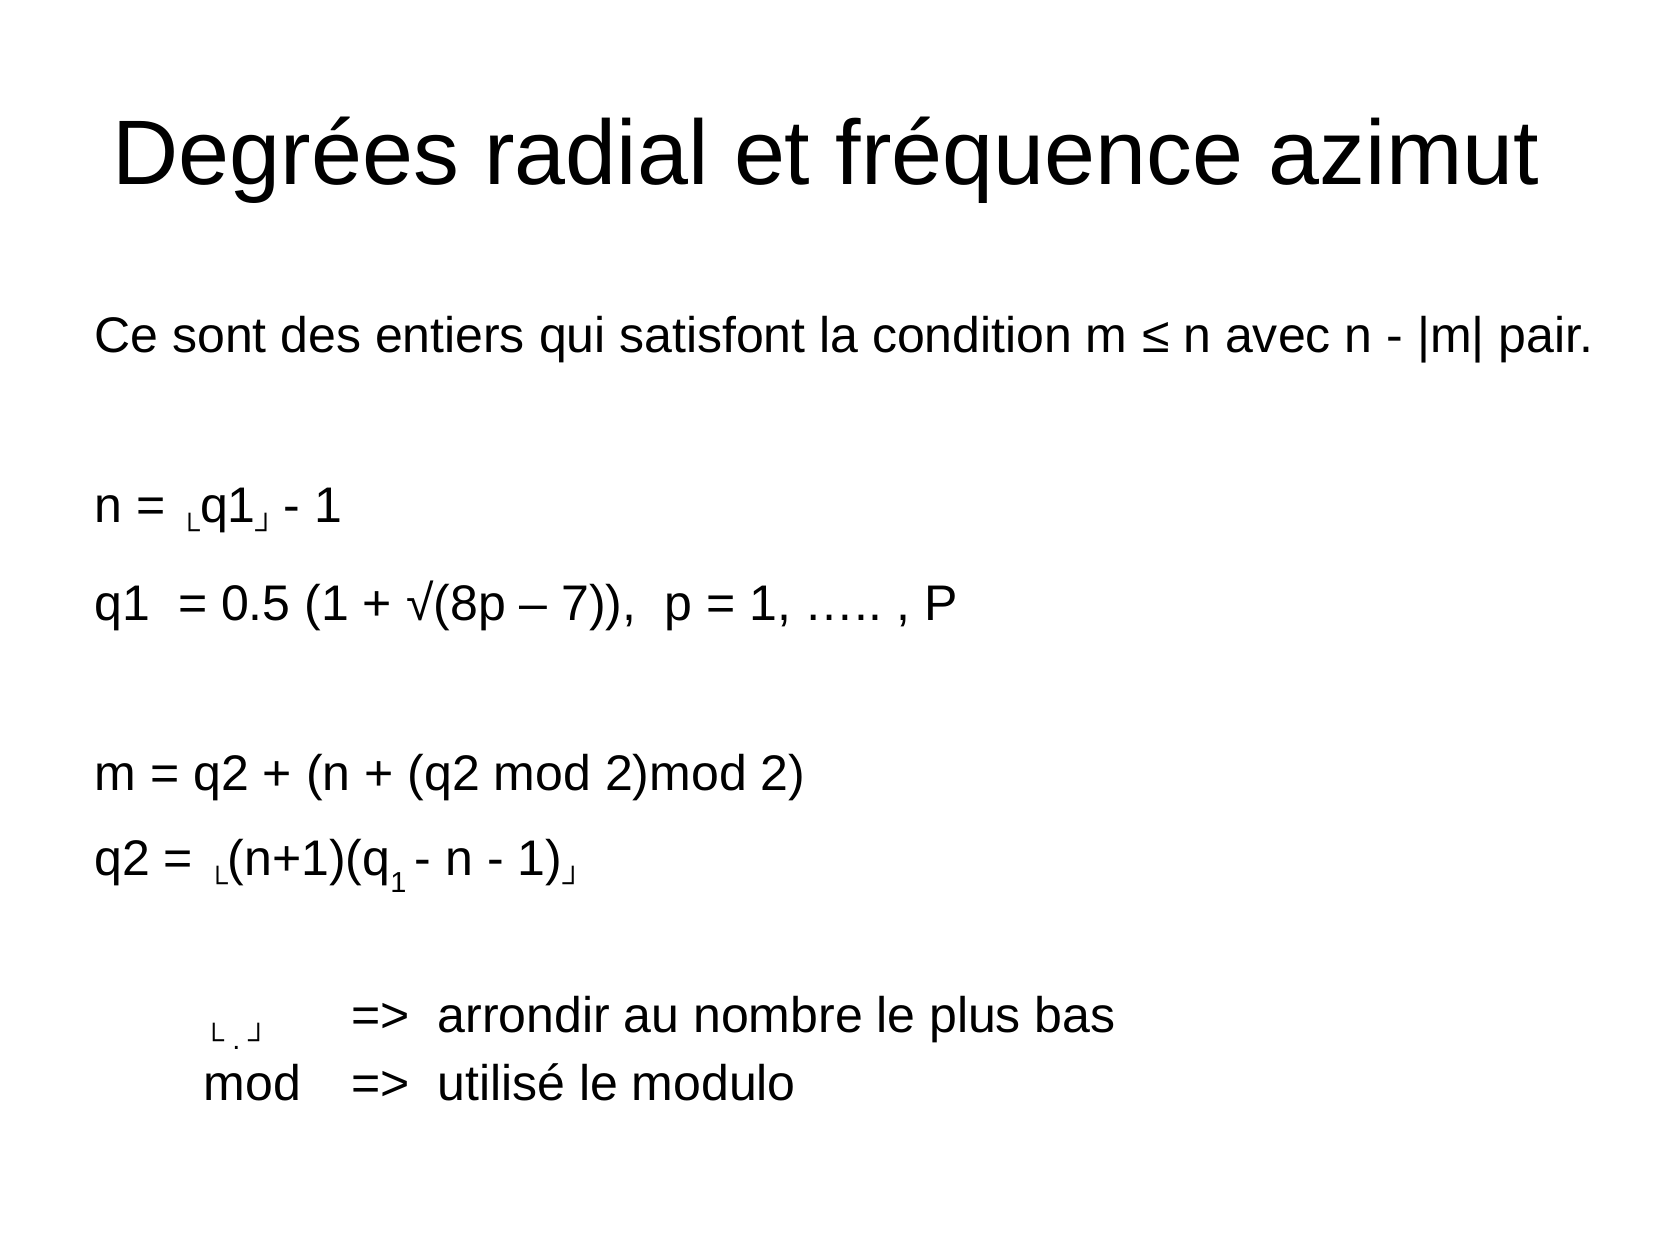

# Degrées radial et fréquence azimut
Ce sont des entiers qui satisfont la condition m ≤ n avec n - |m| pair.
n = └q1┘ - 1
q1 = 0.5 (1 + √(8p – 7)), p = 1, ….. , P
m = q2 + (n + (q2 mod 2)mod 2)
q2 = └(n+1)(q1 - n - 1)┘
└ . ┘		=> arrondir au nombre le plus bas
mod 	=> utilisé le modulo